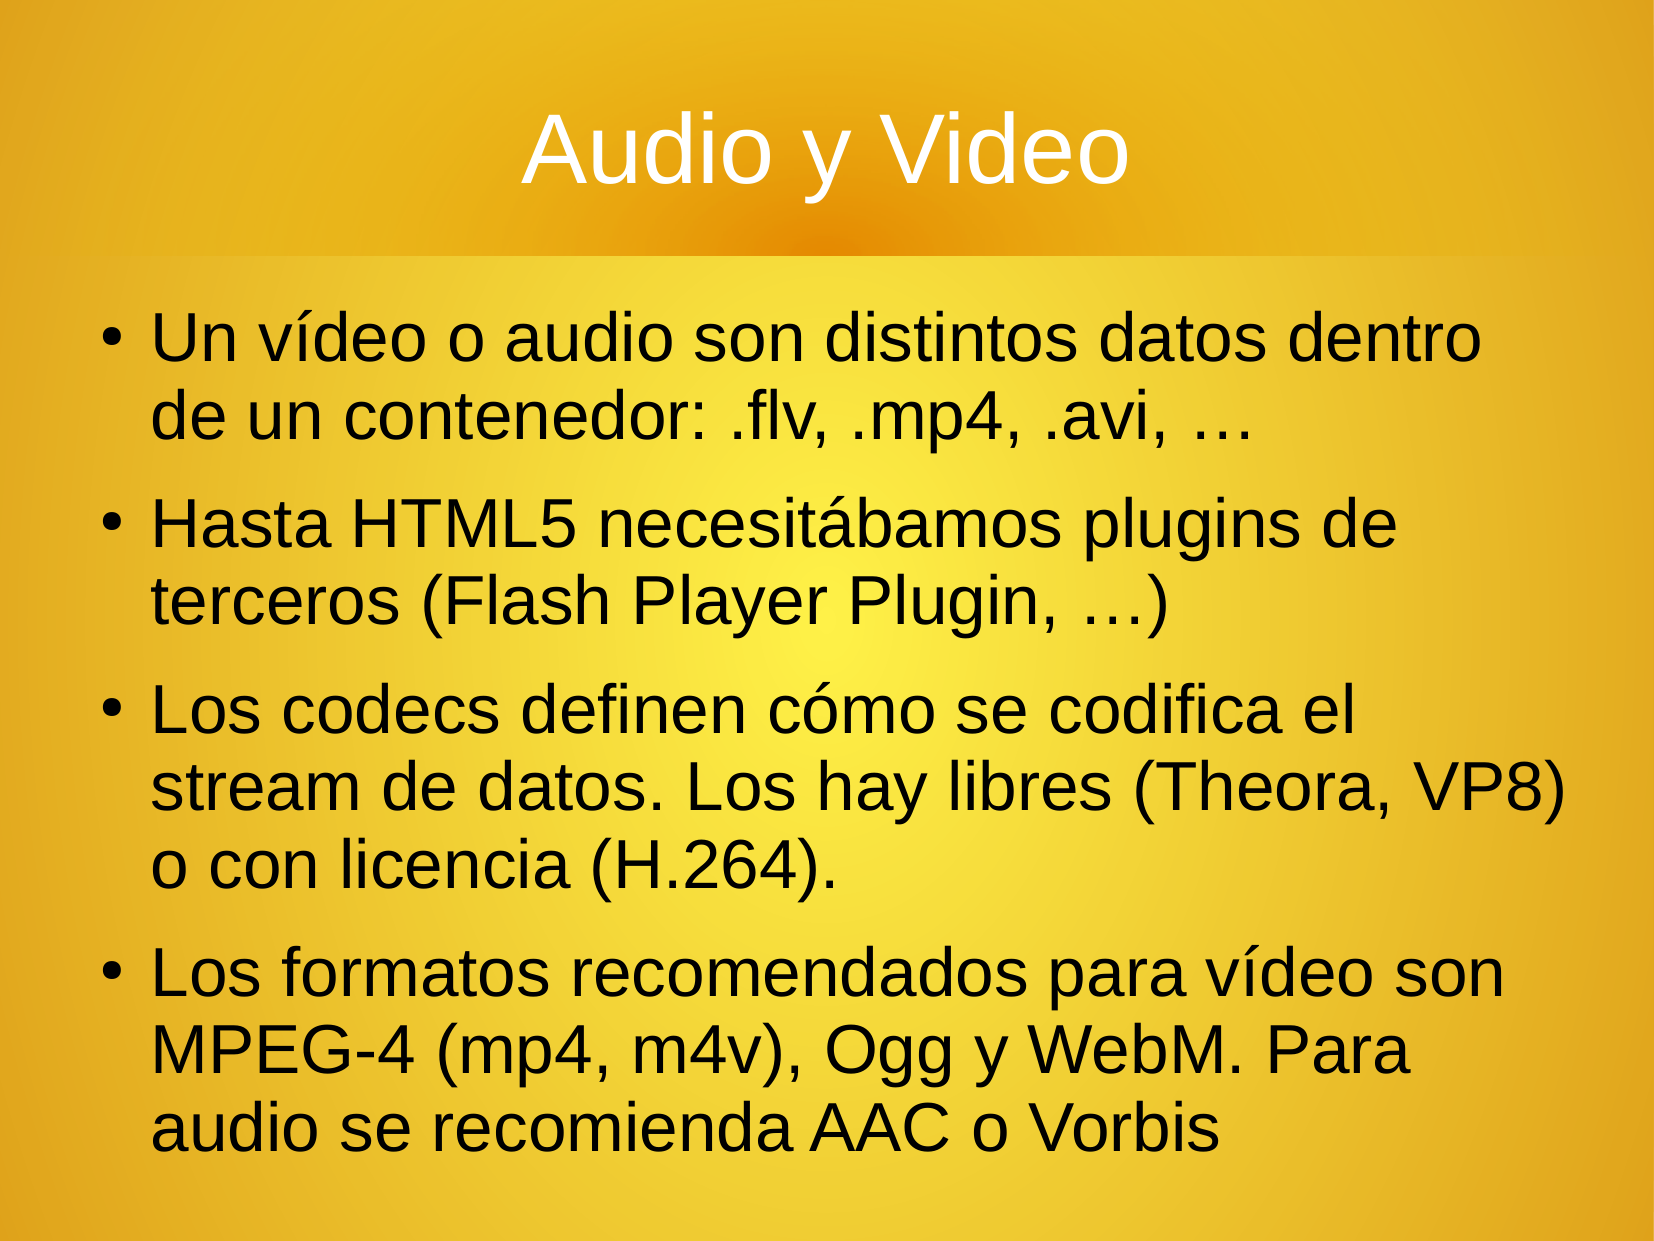

# Audio y Video
Un vídeo o audio son distintos datos dentro de un contenedor: .flv, .mp4, .avi, …
Hasta HTML5 necesitábamos plugins de terceros (Flash Player Plugin, …)
Los codecs definen cómo se codifica el stream de datos. Los hay libres (Theora, VP8) o con licencia (H.264).
Los formatos recomendados para vídeo son MPEG-4 (mp4, m4v), Ogg y WebM. Para audio se recomienda AAC o Vorbis